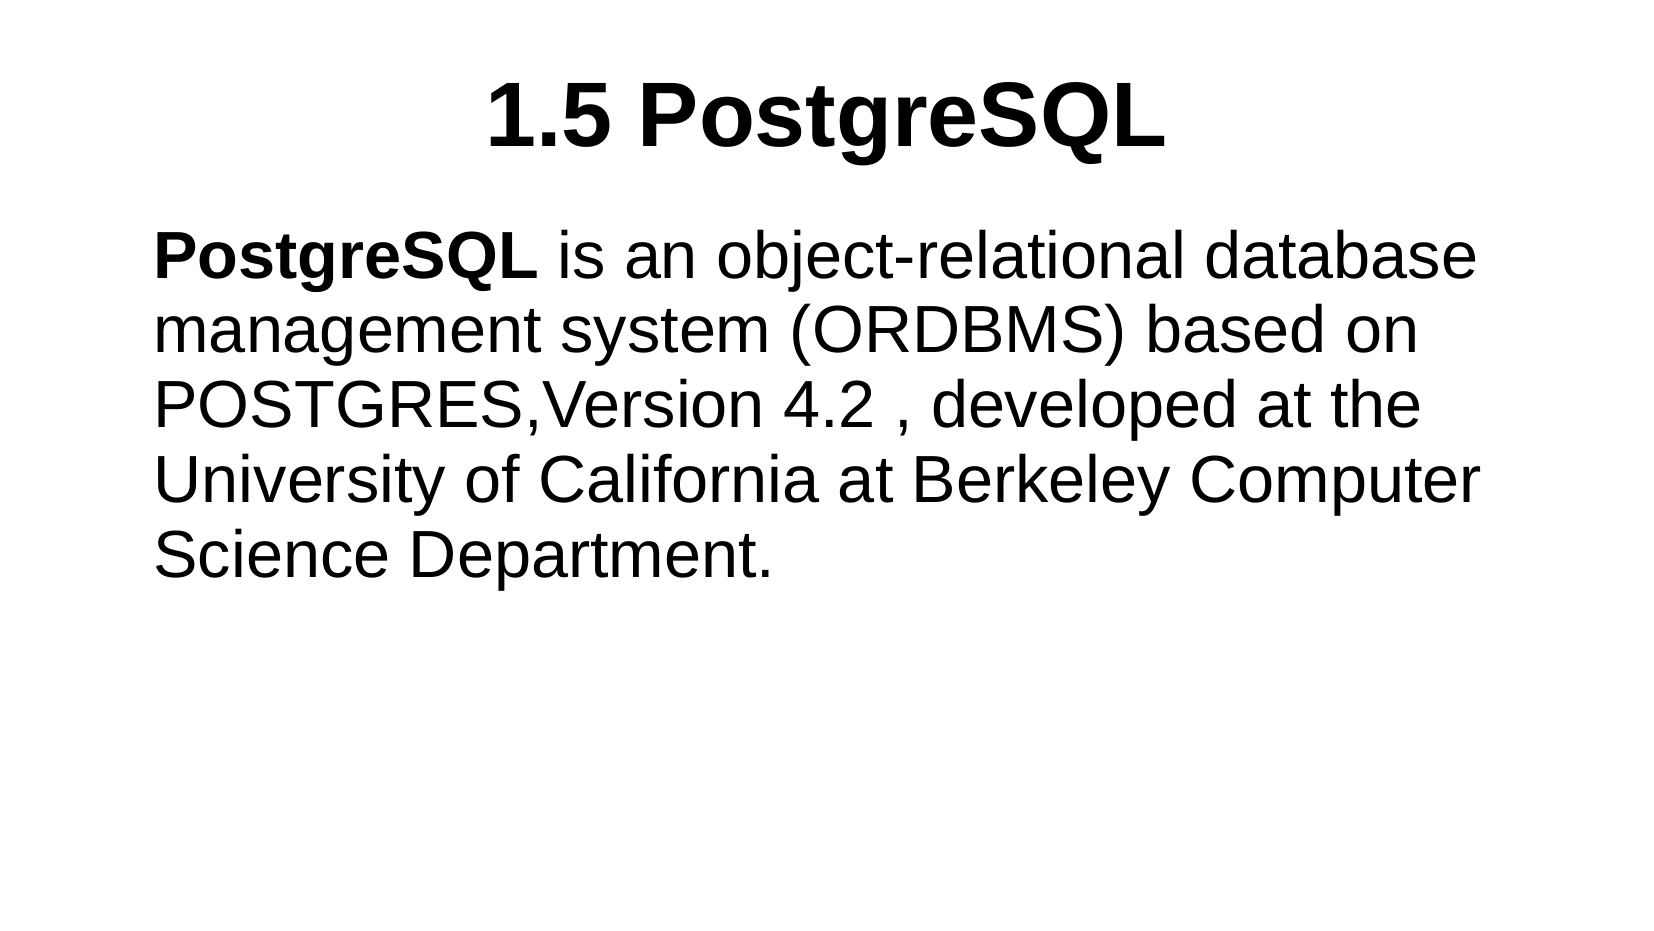

# 1.5 PostgreSQL
PostgreSQL is an object-relational database management system (ORDBMS) based on POSTGRES,Version 4.2 , developed at the University of California at Berkeley Computer Science Department.